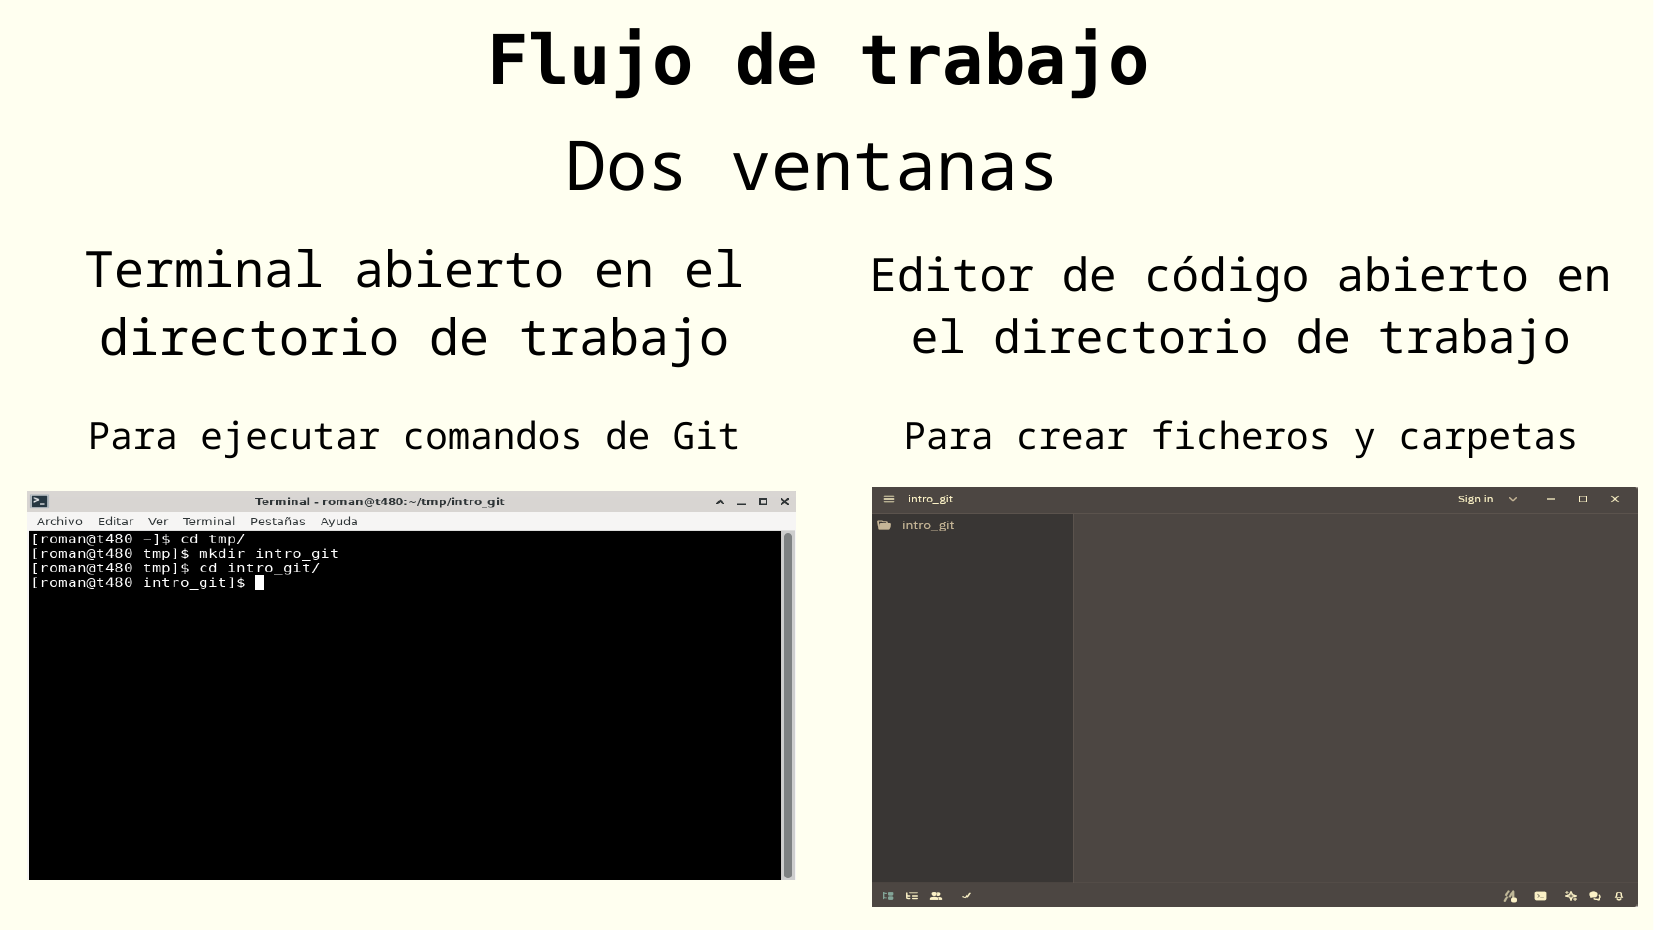

# Flujo de trabajo
Dos ventanas
Terminal abierto en el directorio de trabajo
Editor de código abierto en el directorio de trabajo
Para ejecutar comandos de Git
Para crear ficheros y carpetas